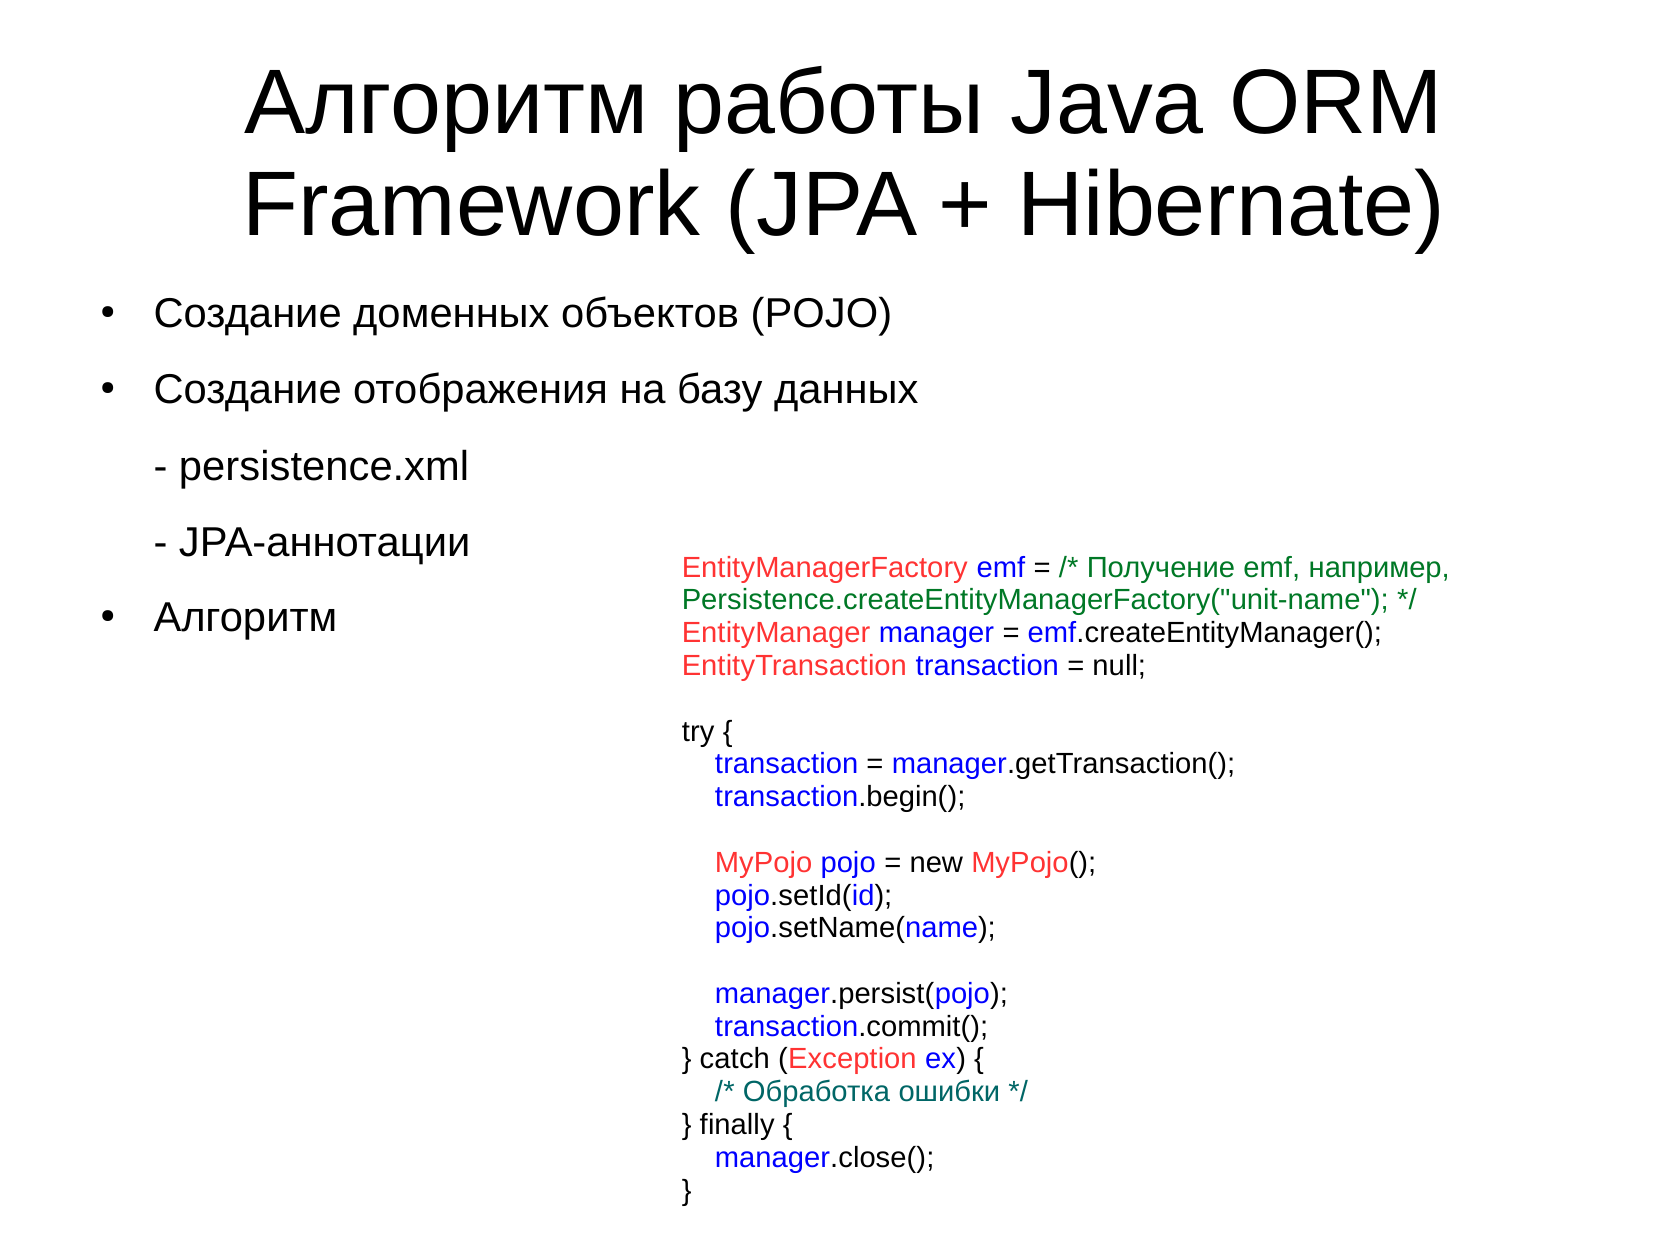

# Алгоритм работы Java ORM Framework (JPA + Hibernate)
Создание доменных объектов (POJO)
Создание отображения на базу данных
- persistence.xml
- JPA-аннотации
Алгоритм
EntityManagerFactory emf = /* Получение emf, например, Persistence.createEntityManagerFactory("unit-name"); */
EntityManager manager = emf.createEntityManager();
EntityTransaction transaction = null;
try {
 transaction = manager.getTransaction();
 transaction.begin();
 MyPojo pojo = new MyPojo();
 pojo.setId(id);
 pojo.setName(name);
 manager.persist(pojo);
 transaction.commit();
} catch (Exception ex) {
 /* Обработка ошибки */
} finally {
 manager.close();
}